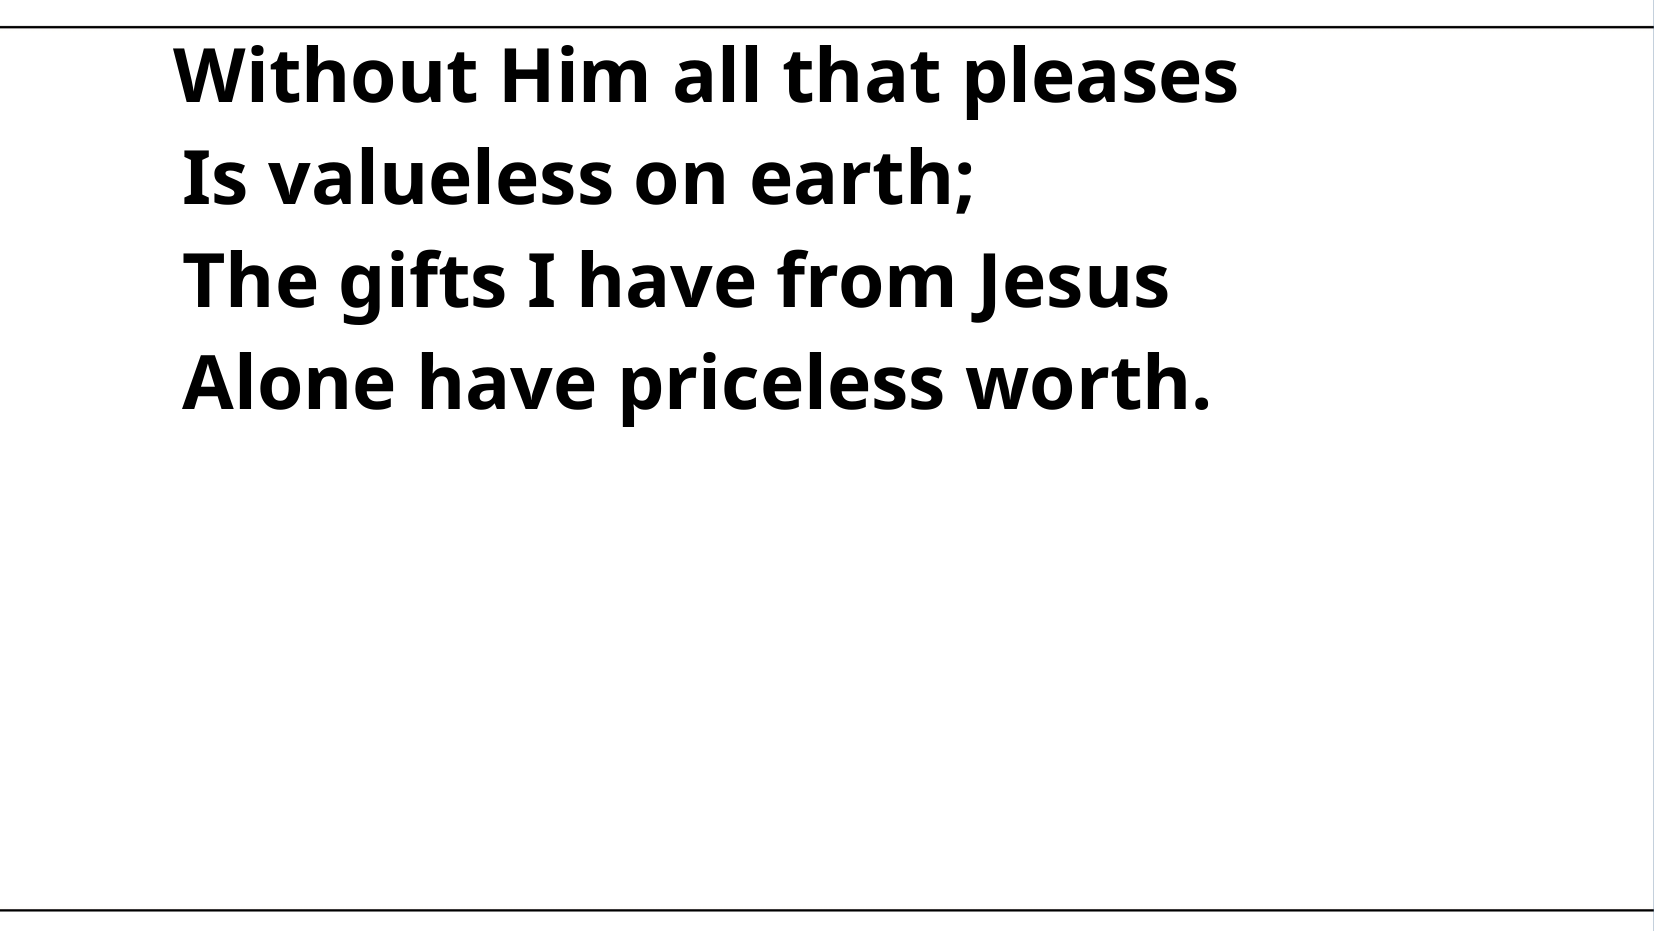

Without Him all that pleases
 Is valueless on earth;
 The gifts I have from Jesus
 Alone have priceless worth.